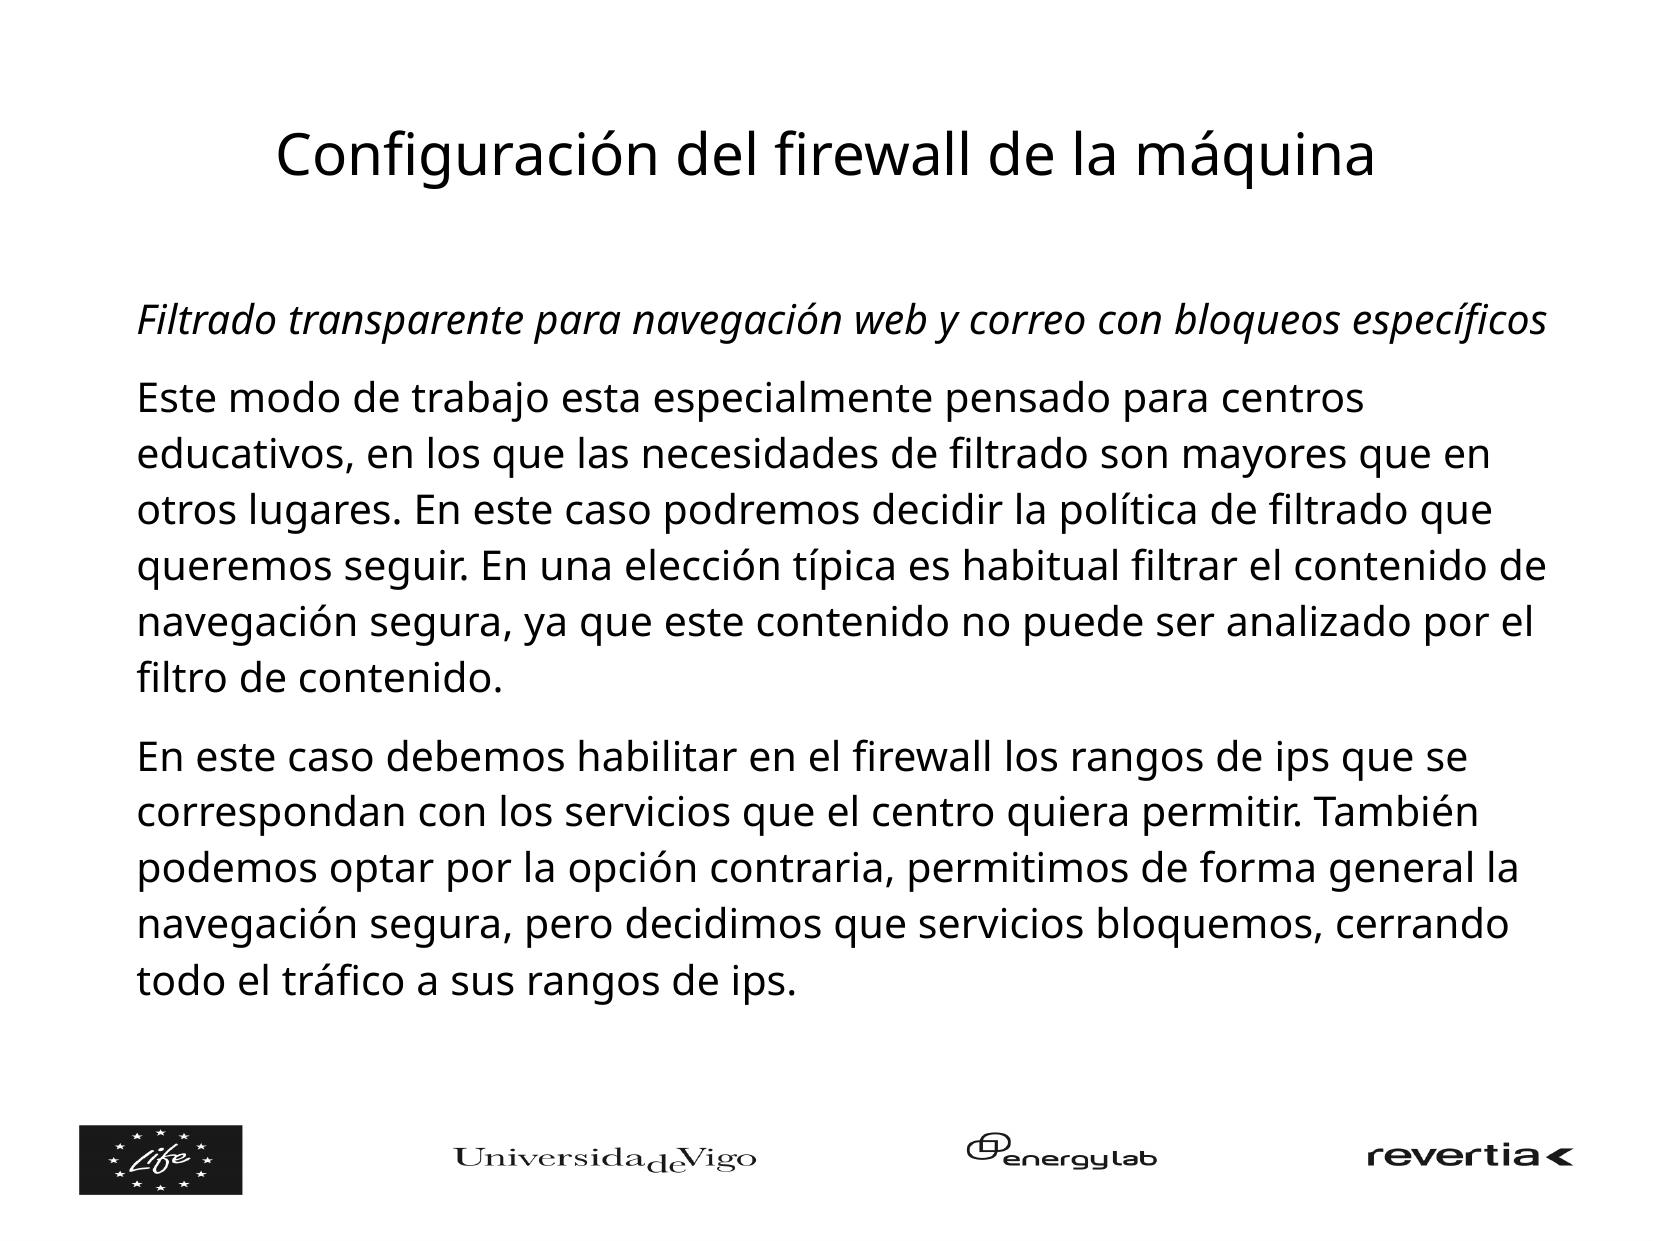

# Configuración del firewall de la máquina
Filtrado transparente para navegación web y correo con bloqueos específicos
Este modo de trabajo esta especialmente pensado para centros educativos, en los que las necesidades de filtrado son mayores que en otros lugares. En este caso podremos decidir la política de filtrado que queremos seguir. En una elección típica es habitual filtrar el contenido de navegación segura, ya que este contenido no puede ser analizado por el filtro de contenido.
En este caso debemos habilitar en el firewall los rangos de ips que se correspondan con los servicios que el centro quiera permitir. También podemos optar por la opción contraria, permitimos de forma general la navegación segura, pero decidimos que servicios bloquemos, cerrando todo el tráfico a sus rangos de ips.